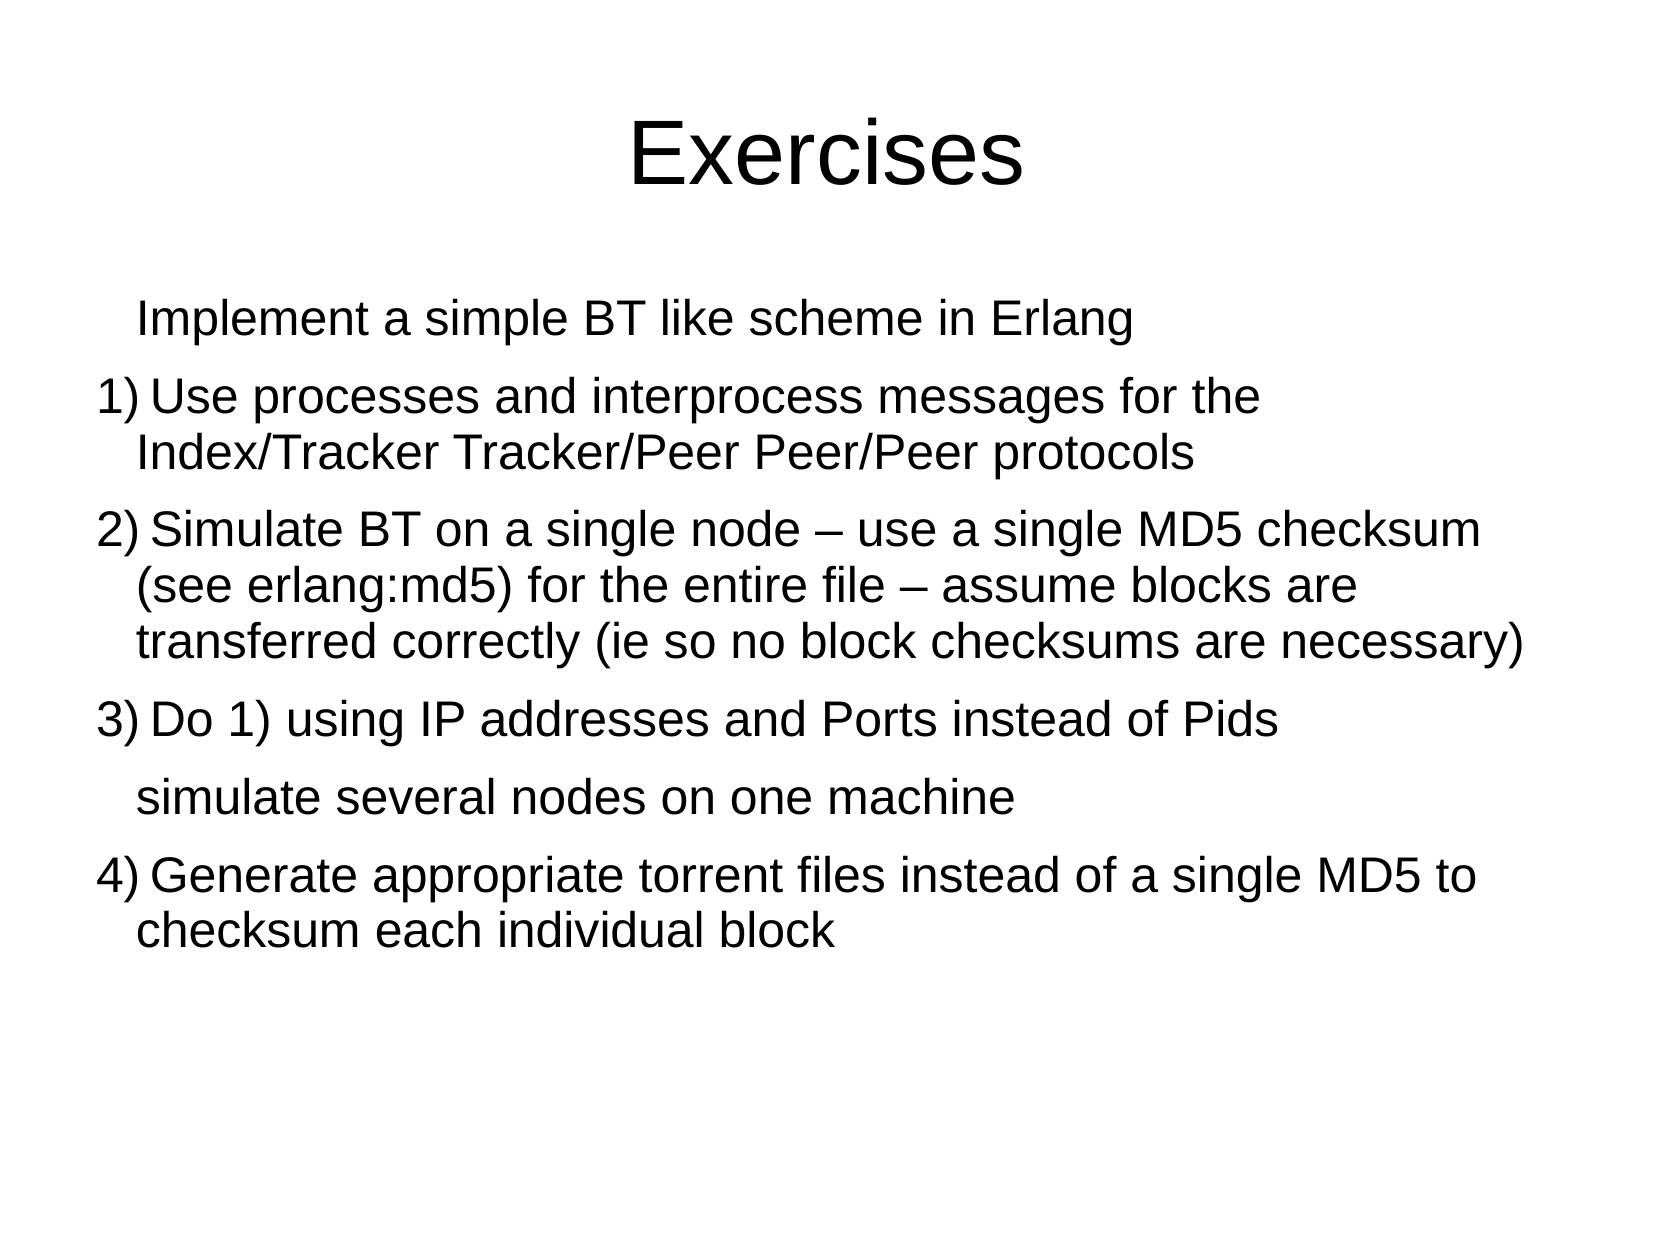

# Exercises
Implement a simple BT like scheme in Erlang
 Use processes and interprocess messages for the Index/Tracker Tracker/Peer Peer/Peer protocols
 Simulate BT on a single node – use a single MD5 checksum (see erlang:md5) for the entire file – assume blocks are transferred correctly (ie so no block checksums are necessary)
 Do 1) using IP addresses and Ports instead of Pids
simulate several nodes on one machine
 Generate appropriate torrent files instead of a single MD5 to checksum each individual block